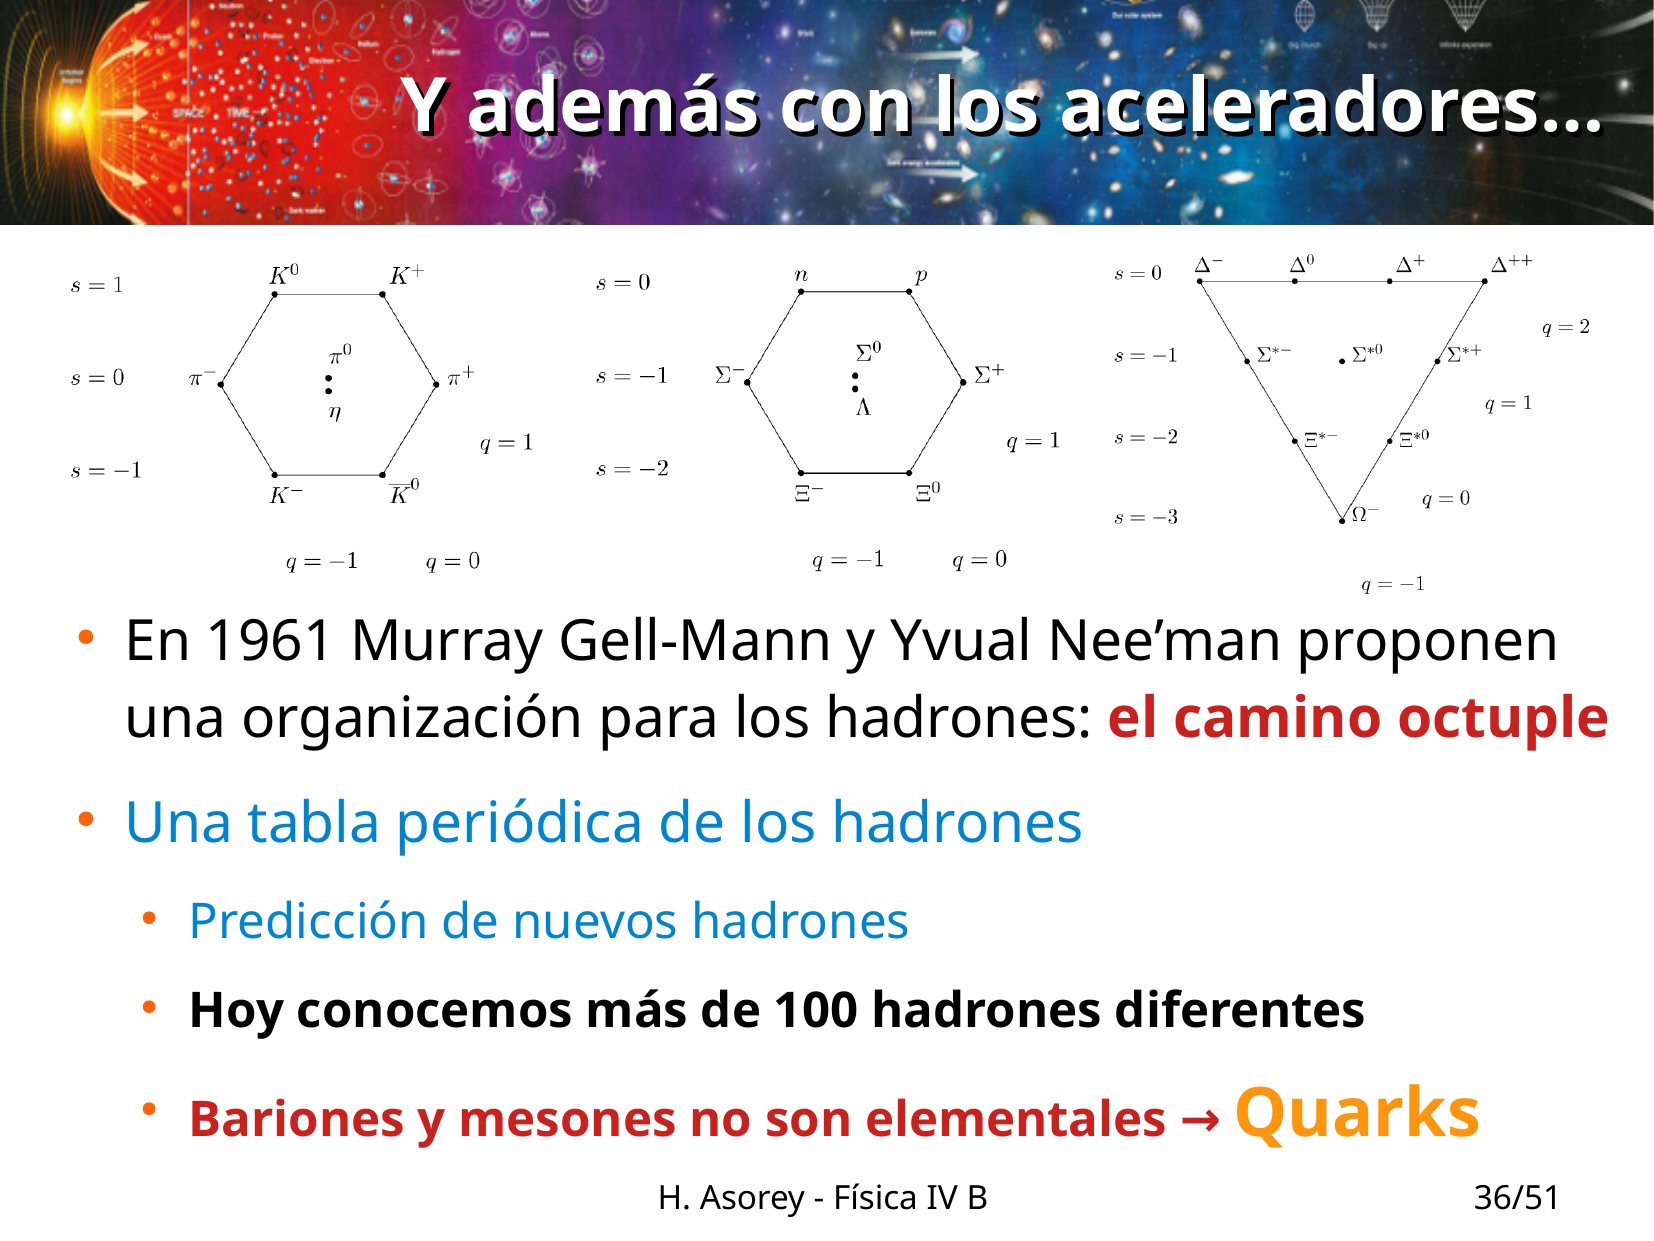

# Y además con los aceleradores…
En 1961 Murray Gell-Mann y Yvual Nee’man proponen una organización para los hadrones: el camino octuple
Una tabla periódica de los hadrones
Predicción de nuevos hadrones
Hoy conocemos más de 100 hadrones diferentes
Bariones y mesones no son elementales → Quarks
H. Asorey - Física IV B
36